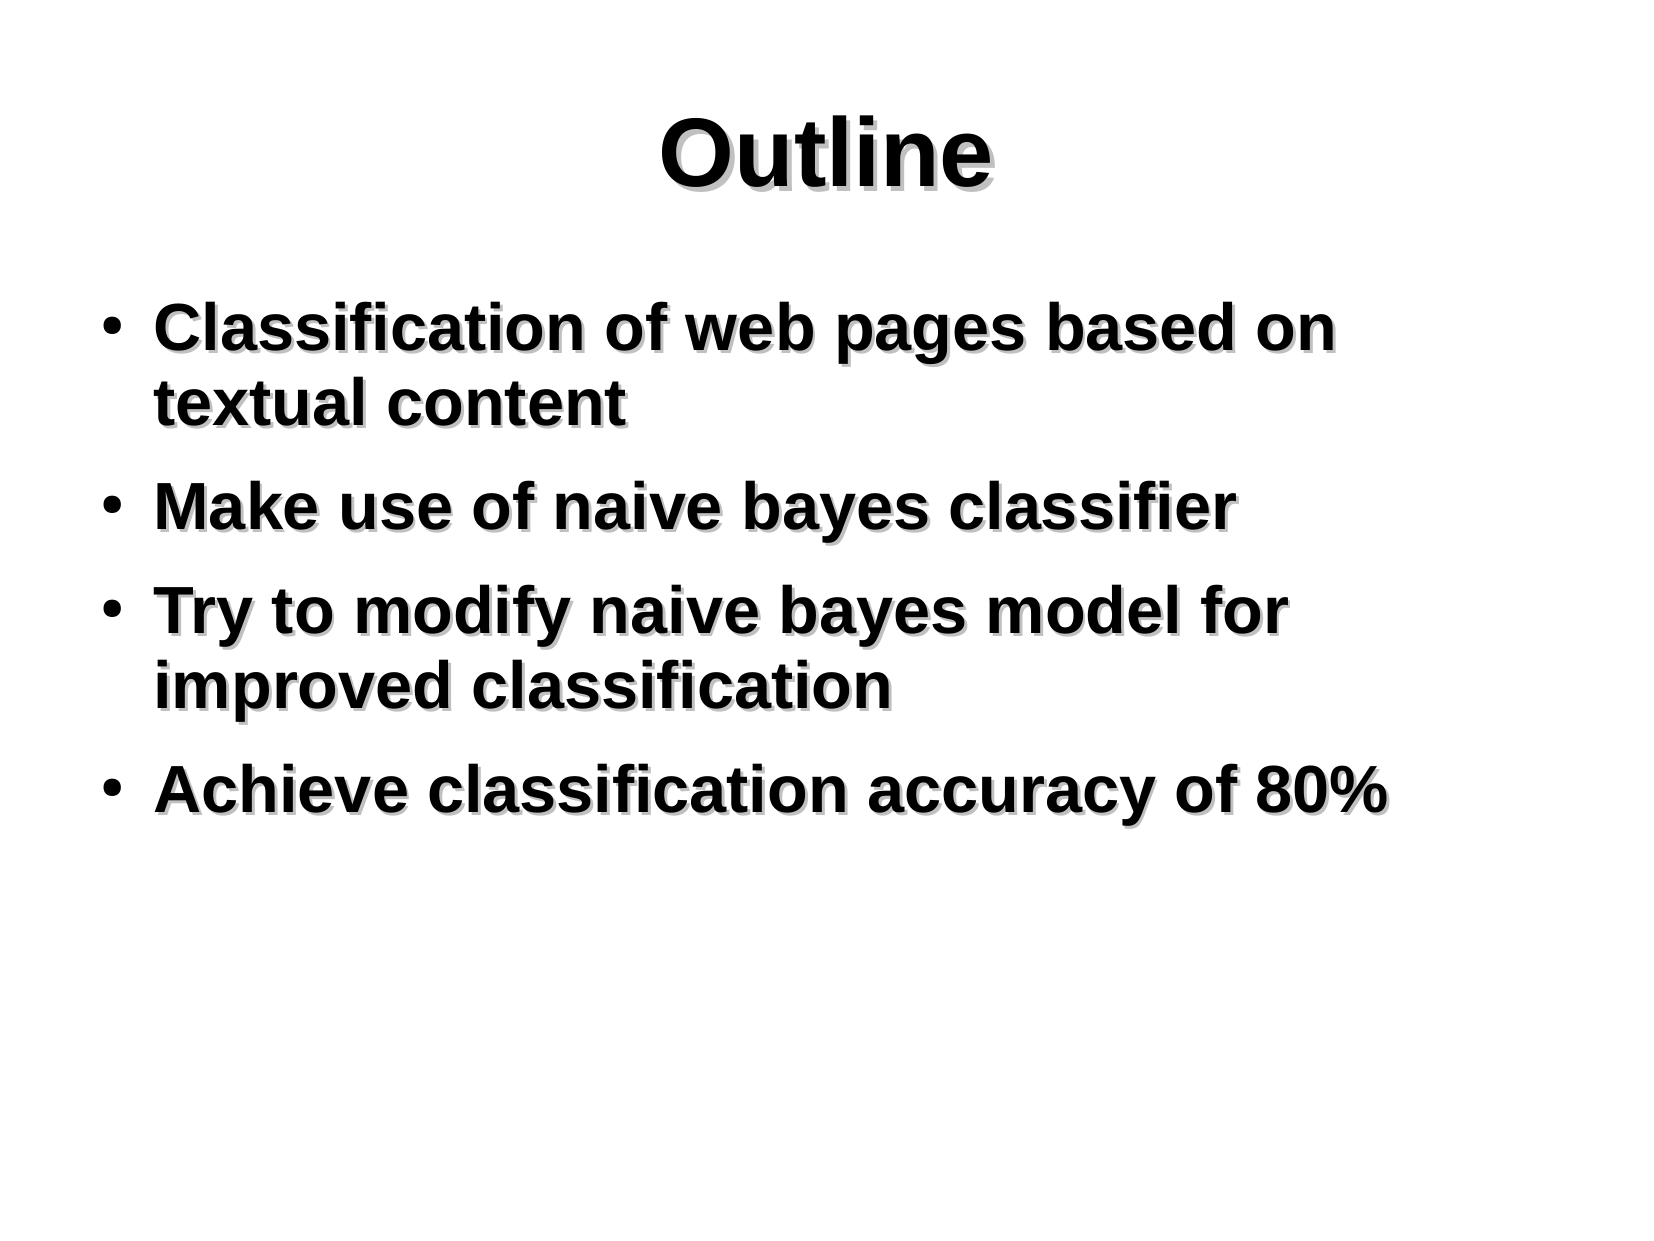

# Outline
Classification of web pages based on textual content
Make use of naive bayes classifier
Try to modify naive bayes model for improved classification
Achieve classification accuracy of 80%